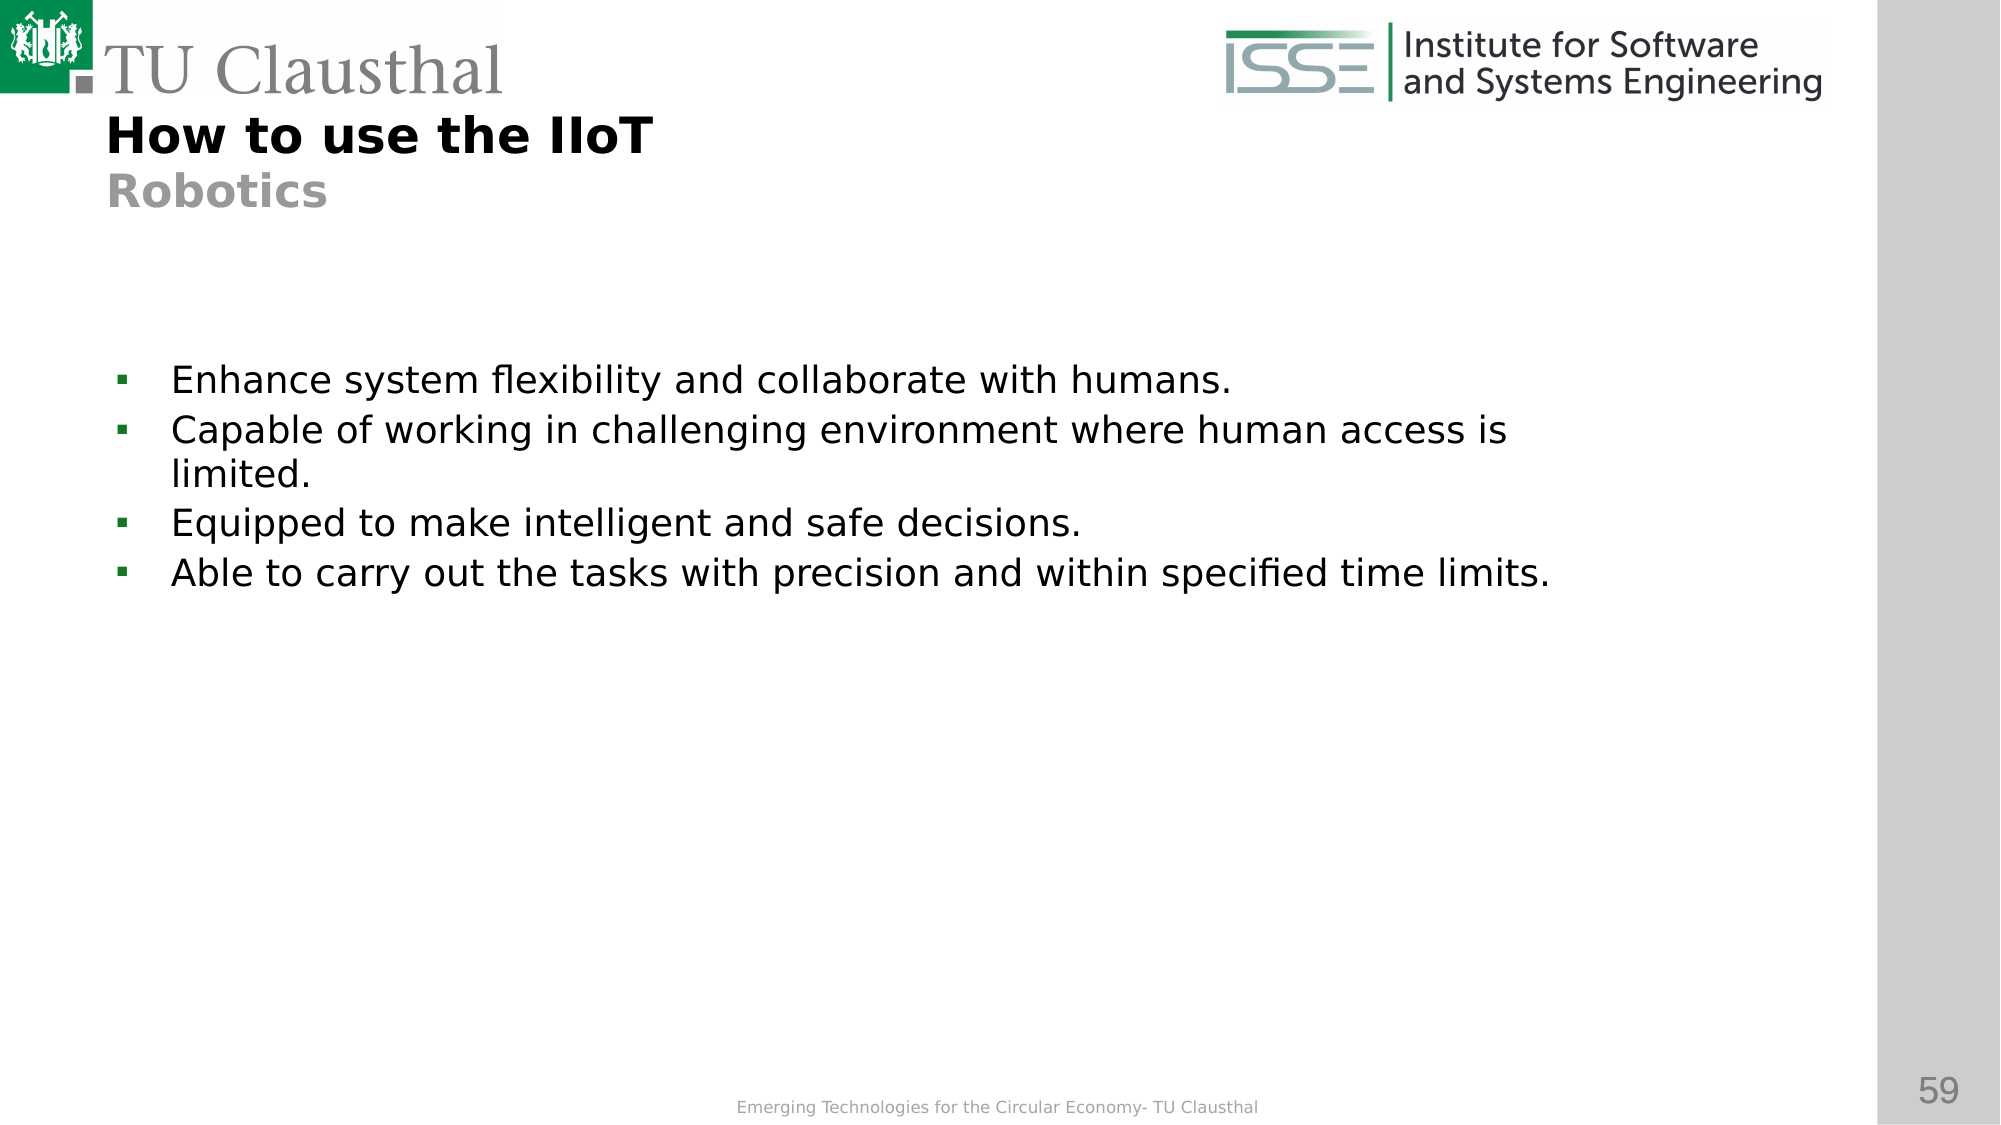

# How to use the IIoT Robotics
Enhance system flexibility and collaborate with humans.
Capable of working in challenging environment where human access is limited.
Equipped to make intelligent and safe decisions.
Able to carry out the tasks with precision and within specified time limits.